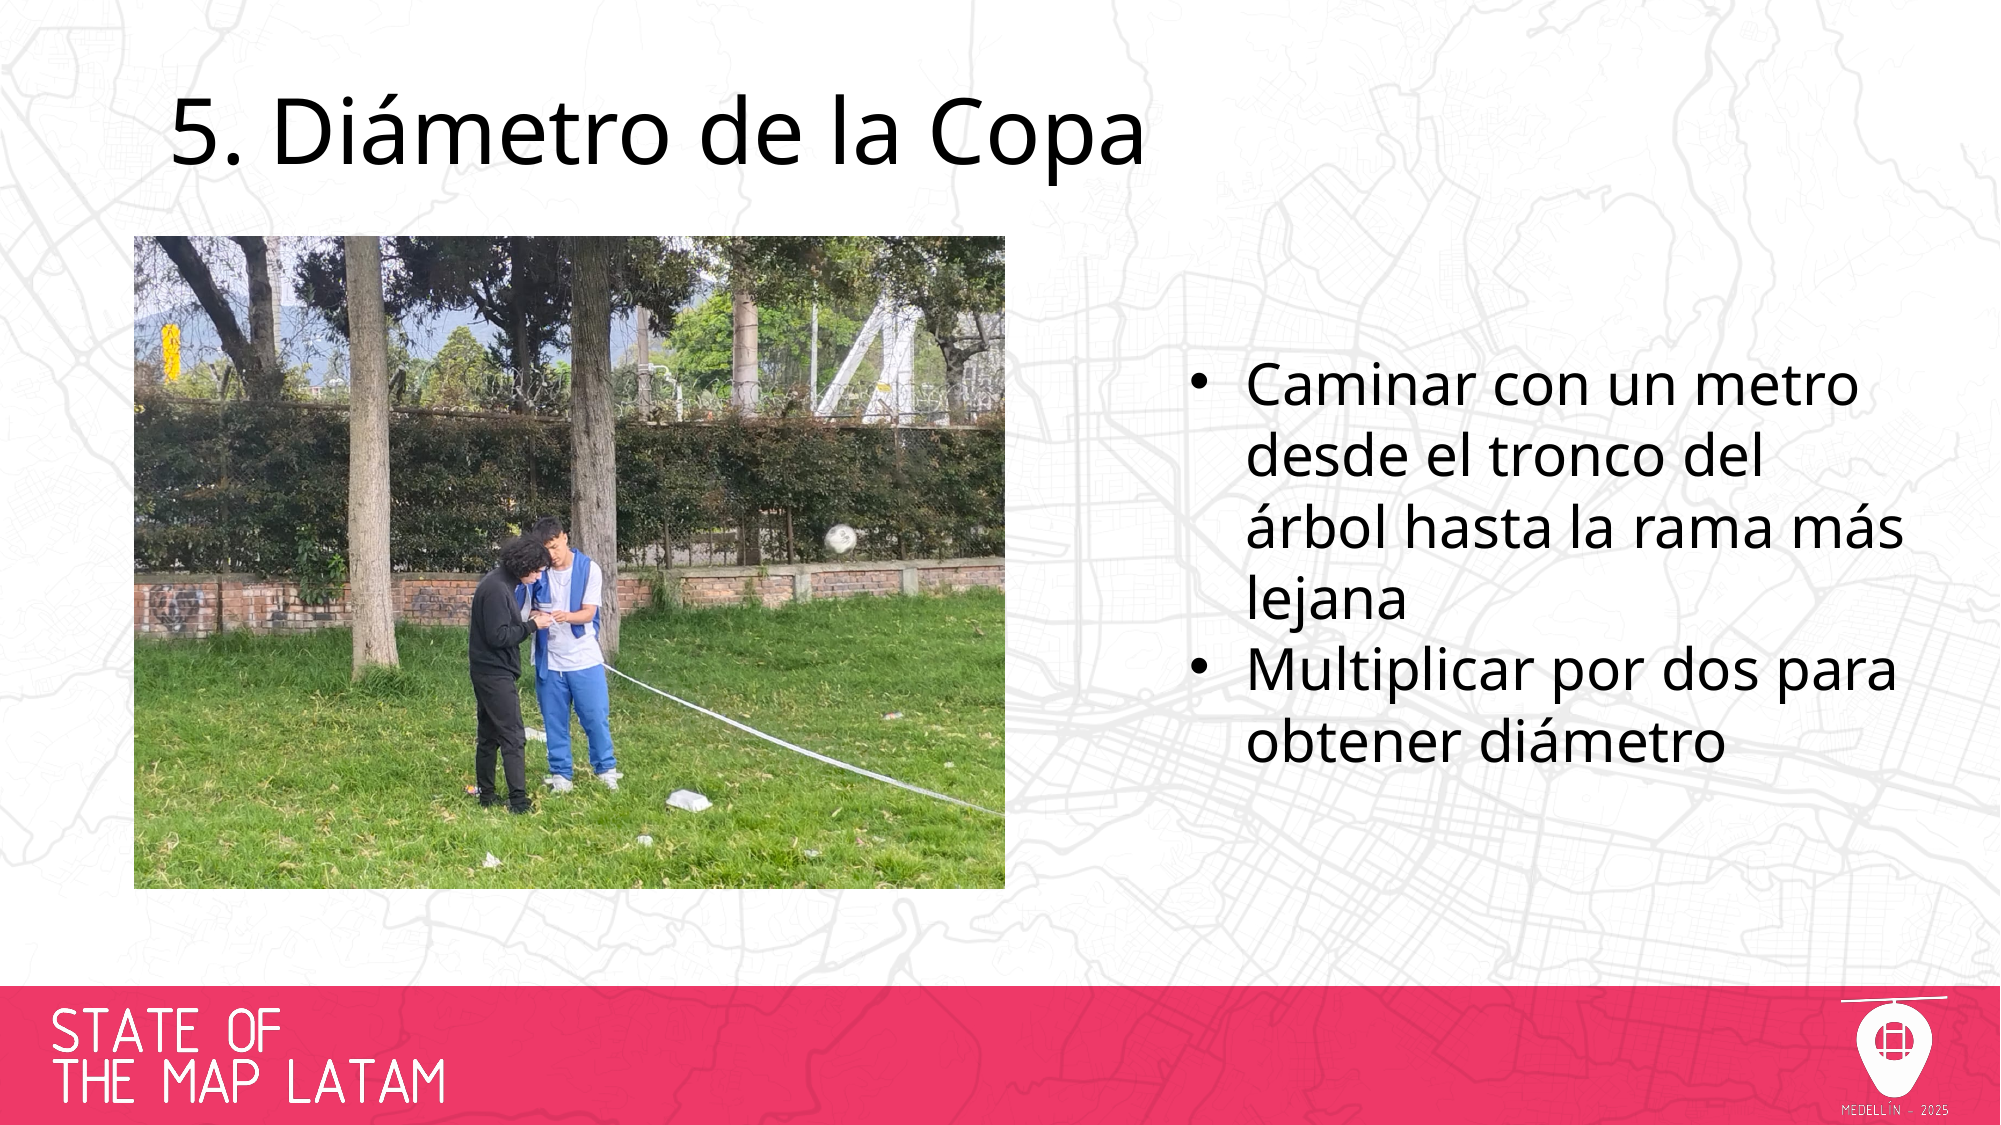

# 5. Diámetro de la Copa
Caminar con un metro desde el tronco del árbol hasta la rama más lejana
Multiplicar por dos para obtener diámetro